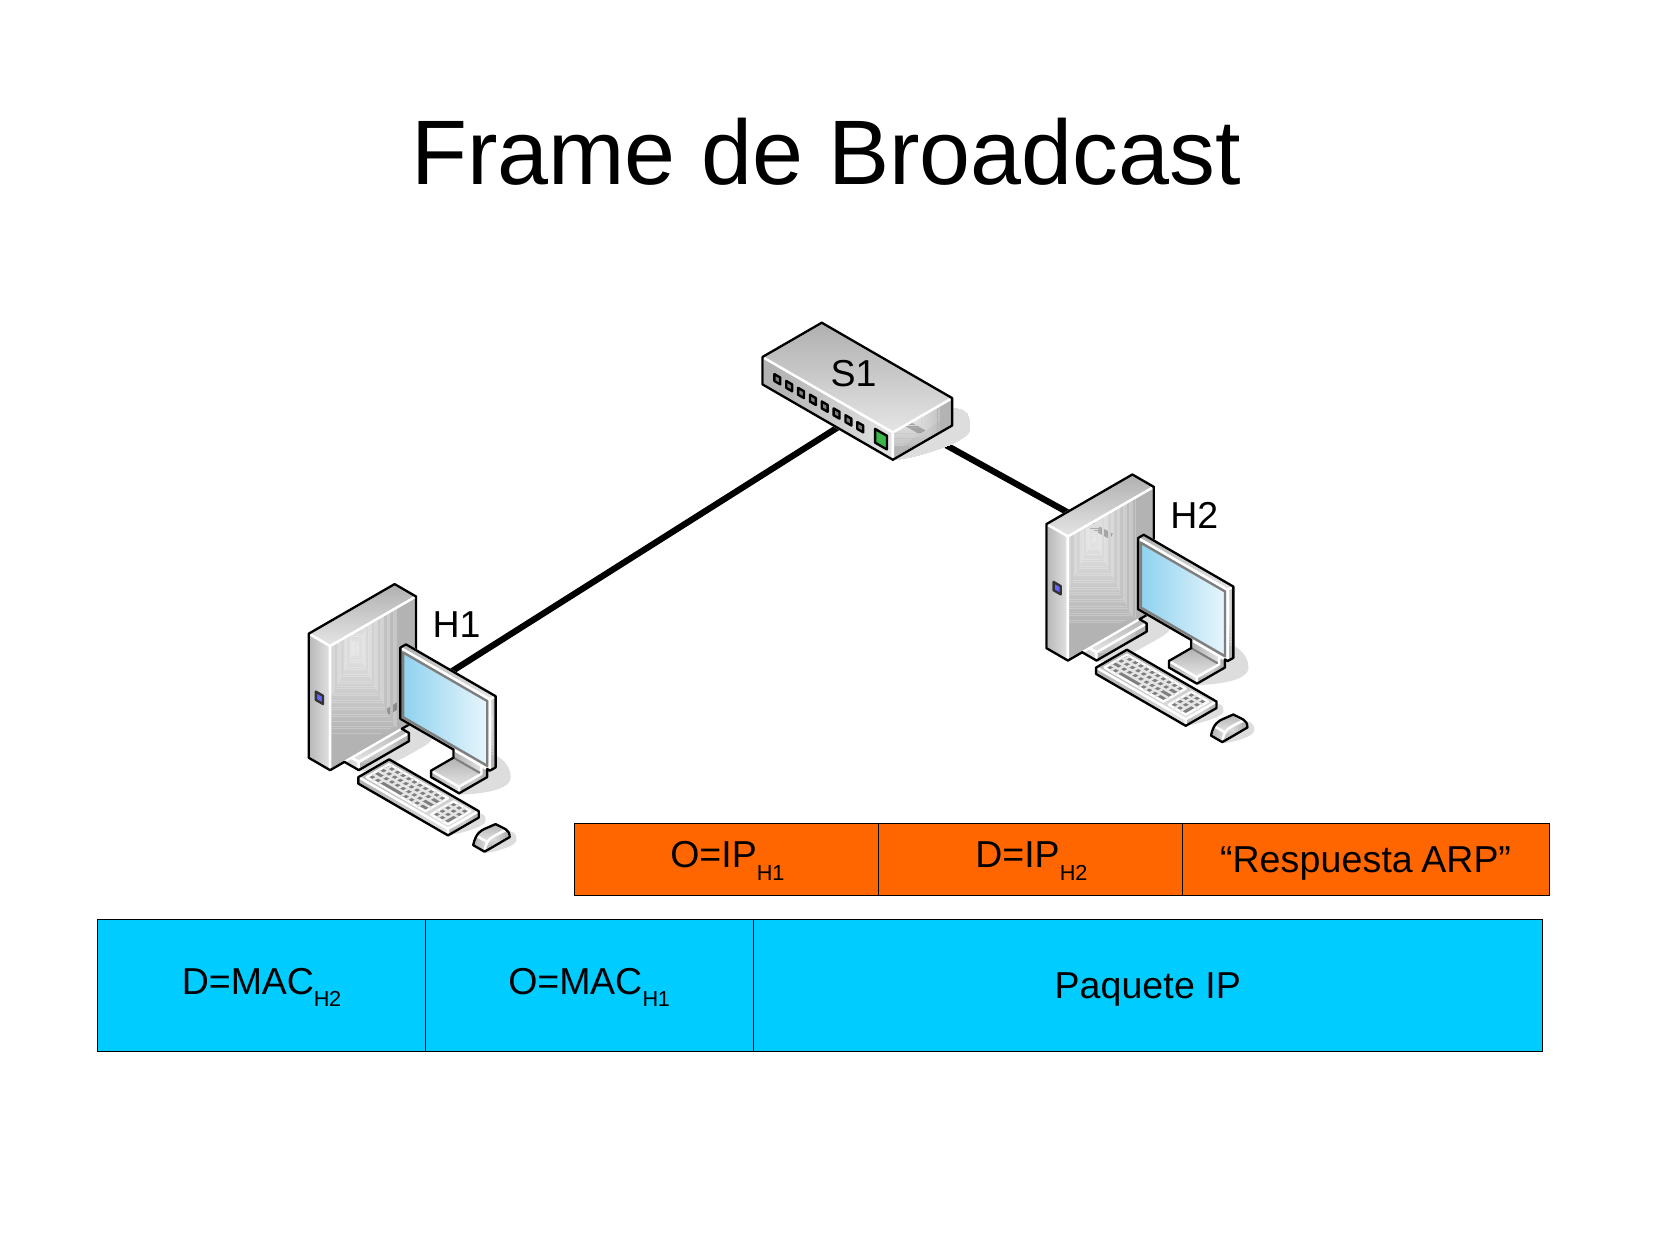

# Frame de Broadcast
S1
H2
H1
O=IPH1
D=IPH2
“Respuesta ARP”
D=MACH2
O=MACH1
Paquete IP